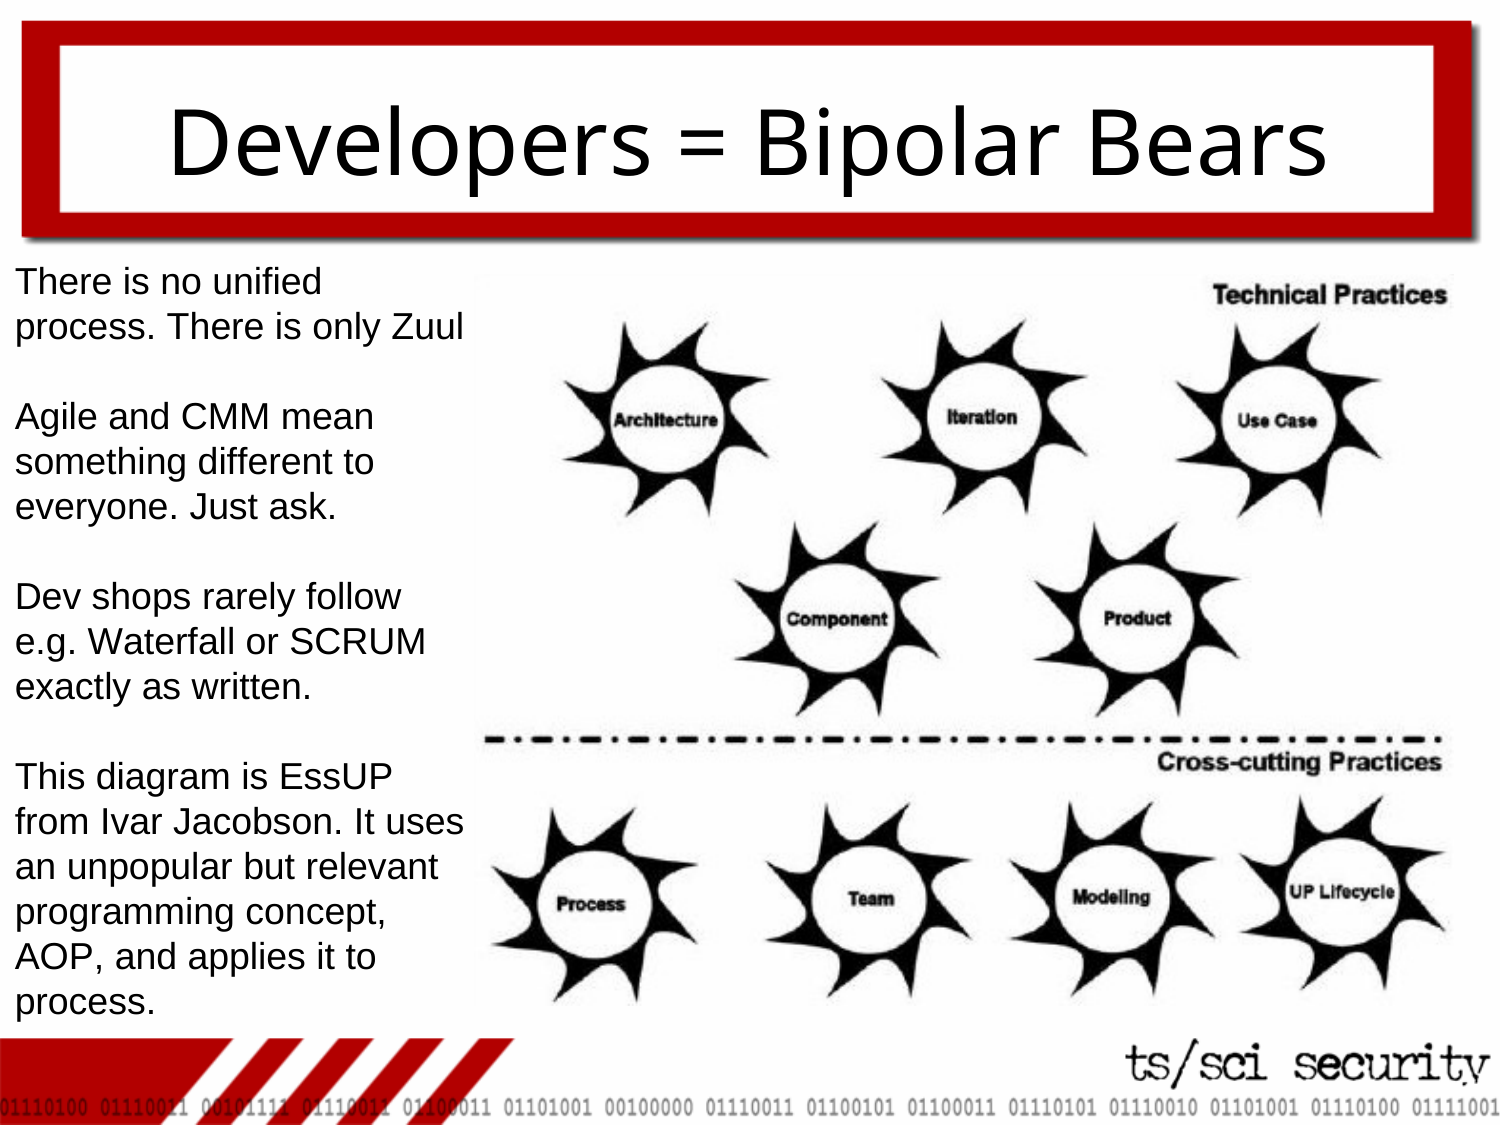

# Developers = Bipolar Bears
There is no unified process. There is only Zuul
Agile and CMM mean something different to everyone. Just ask.
Dev shops rarely follow e.g. Waterfall or SCRUM exactly as written.
This diagram is EssUP from Ivar Jacobson. It uses an unpopular but relevant programming concept, AOP, and applies it to process.